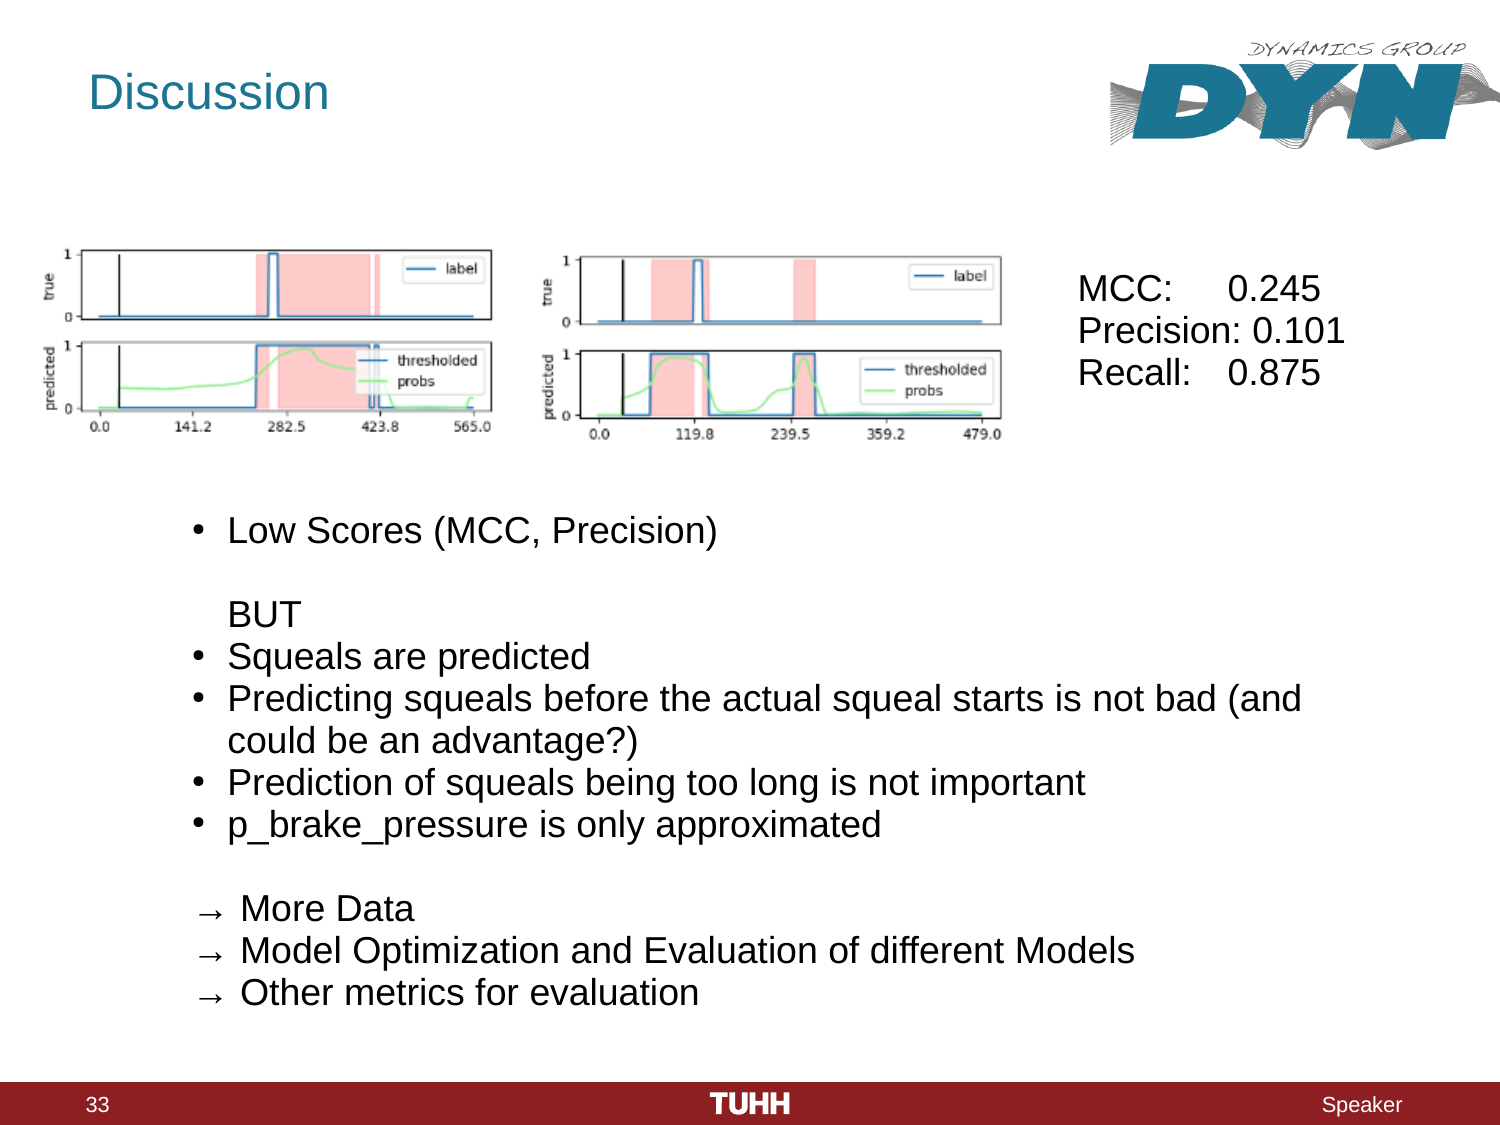

# Discussion
MCC: 	0.245
Precision: 0.101
Recall: 	0.875
Low Scores (MCC, Precision)
BUT
Squeals are predicted
Predicting squeals before the actual squeal starts is not bad (and could be an advantage?)
Prediction of squeals being too long is not important
p_brake_pressure is only approximated
→ More Data
→ Model Optimization and Evaluation of different Models
→ Other metrics for evaluation